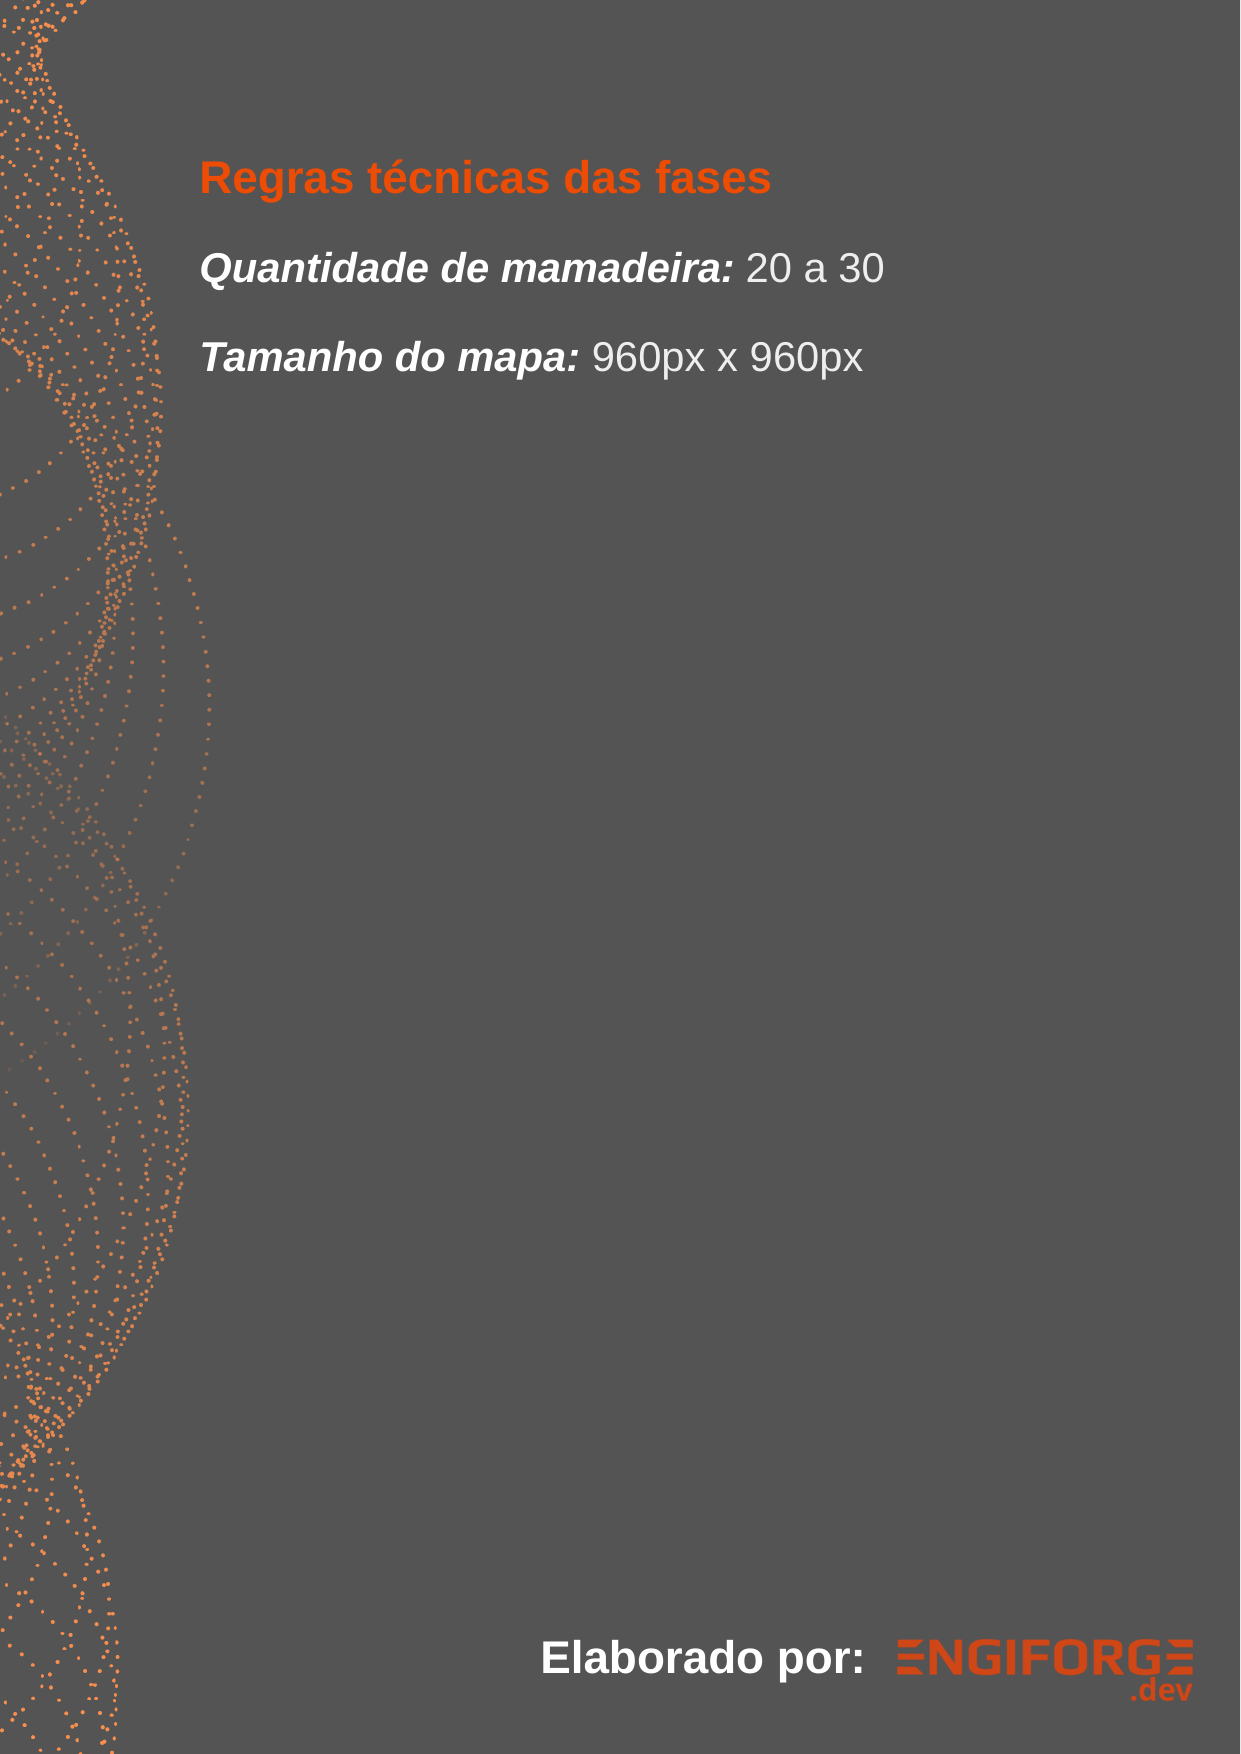

Regras técnicas das fases
Quantidade de mamadeira: 20 a 30
Tamanho do mapa: 960px x 960px
Elaborado por: